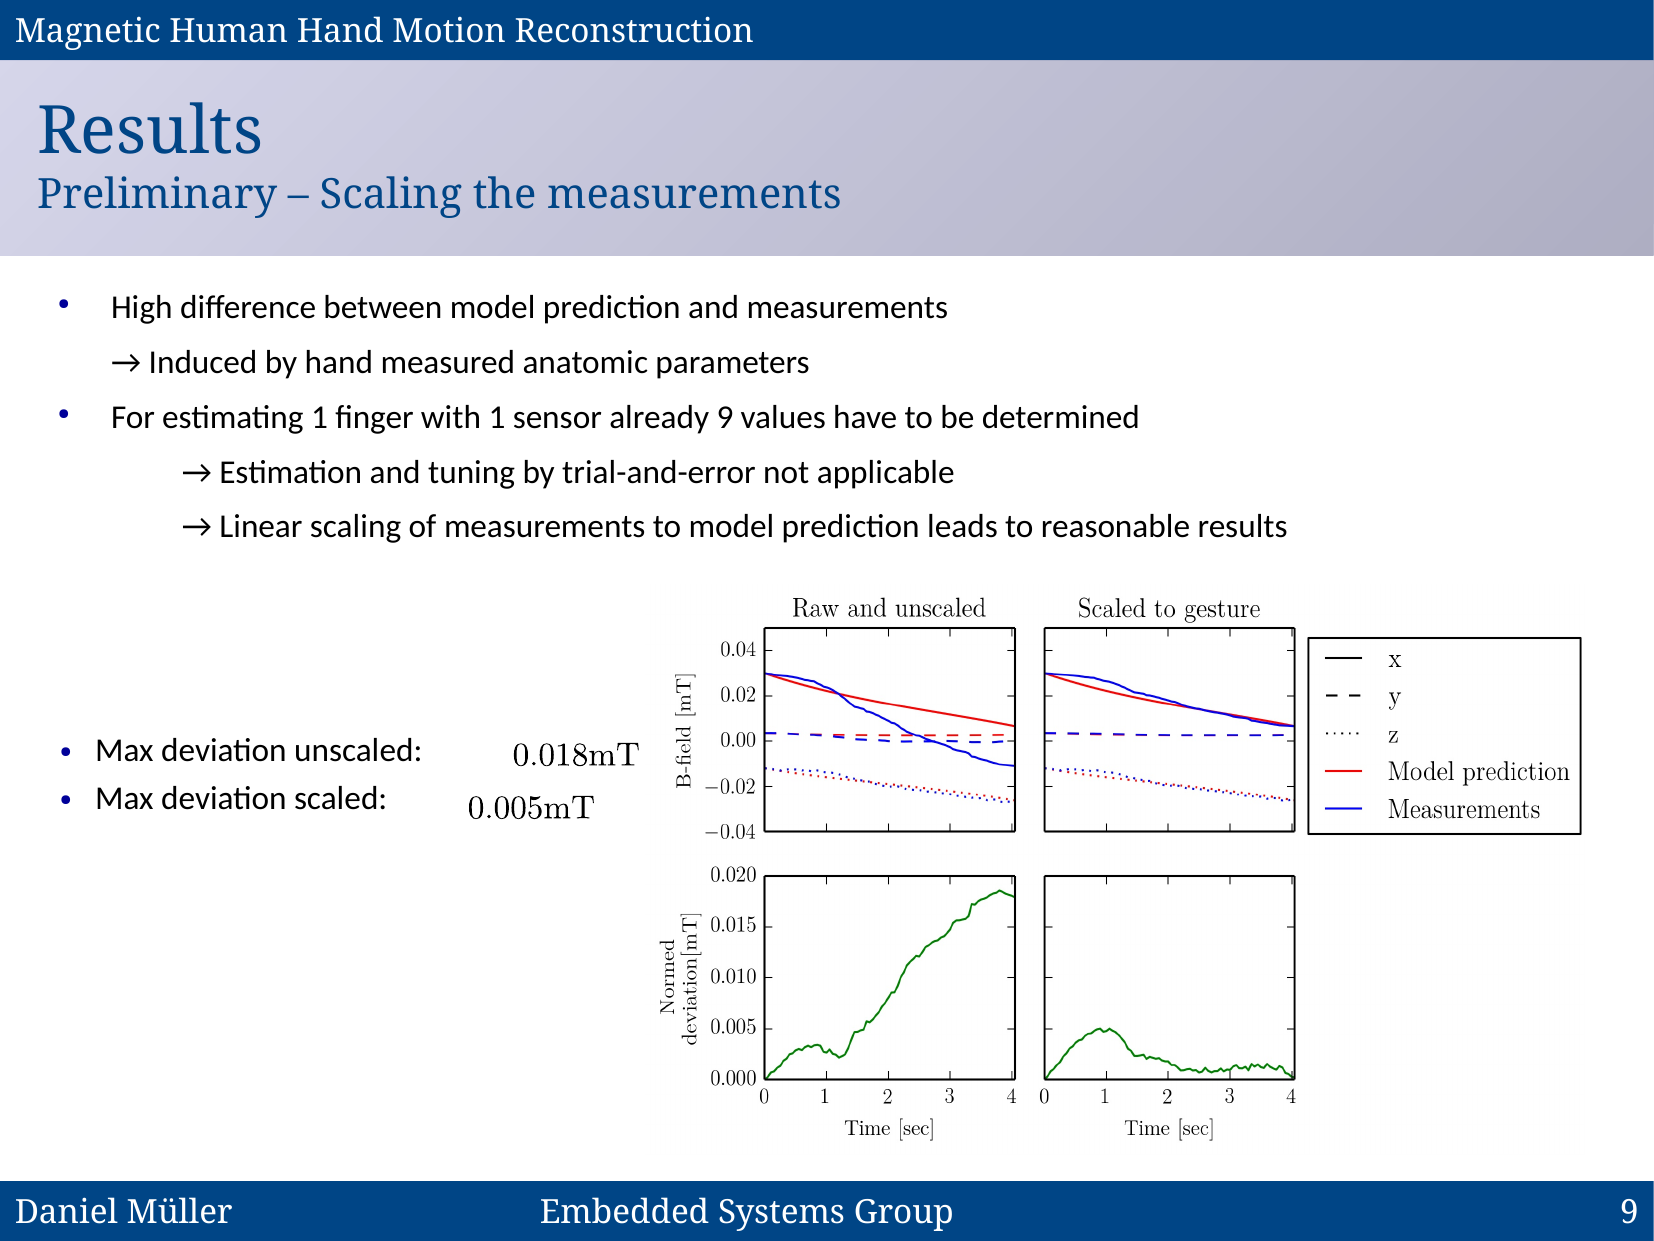

# Results Preliminary – Scaling the measurements
High difference between model prediction and measurements
→ Induced by hand measured anatomic parameters
For estimating 1 finger with 1 sensor already 9 values have to be determined
→ Estimation and tuning by trial-and-error not applicable
→ Linear scaling of measurements to model prediction leads to reasonable results
Max deviation unscaled:
Max deviation scaled: